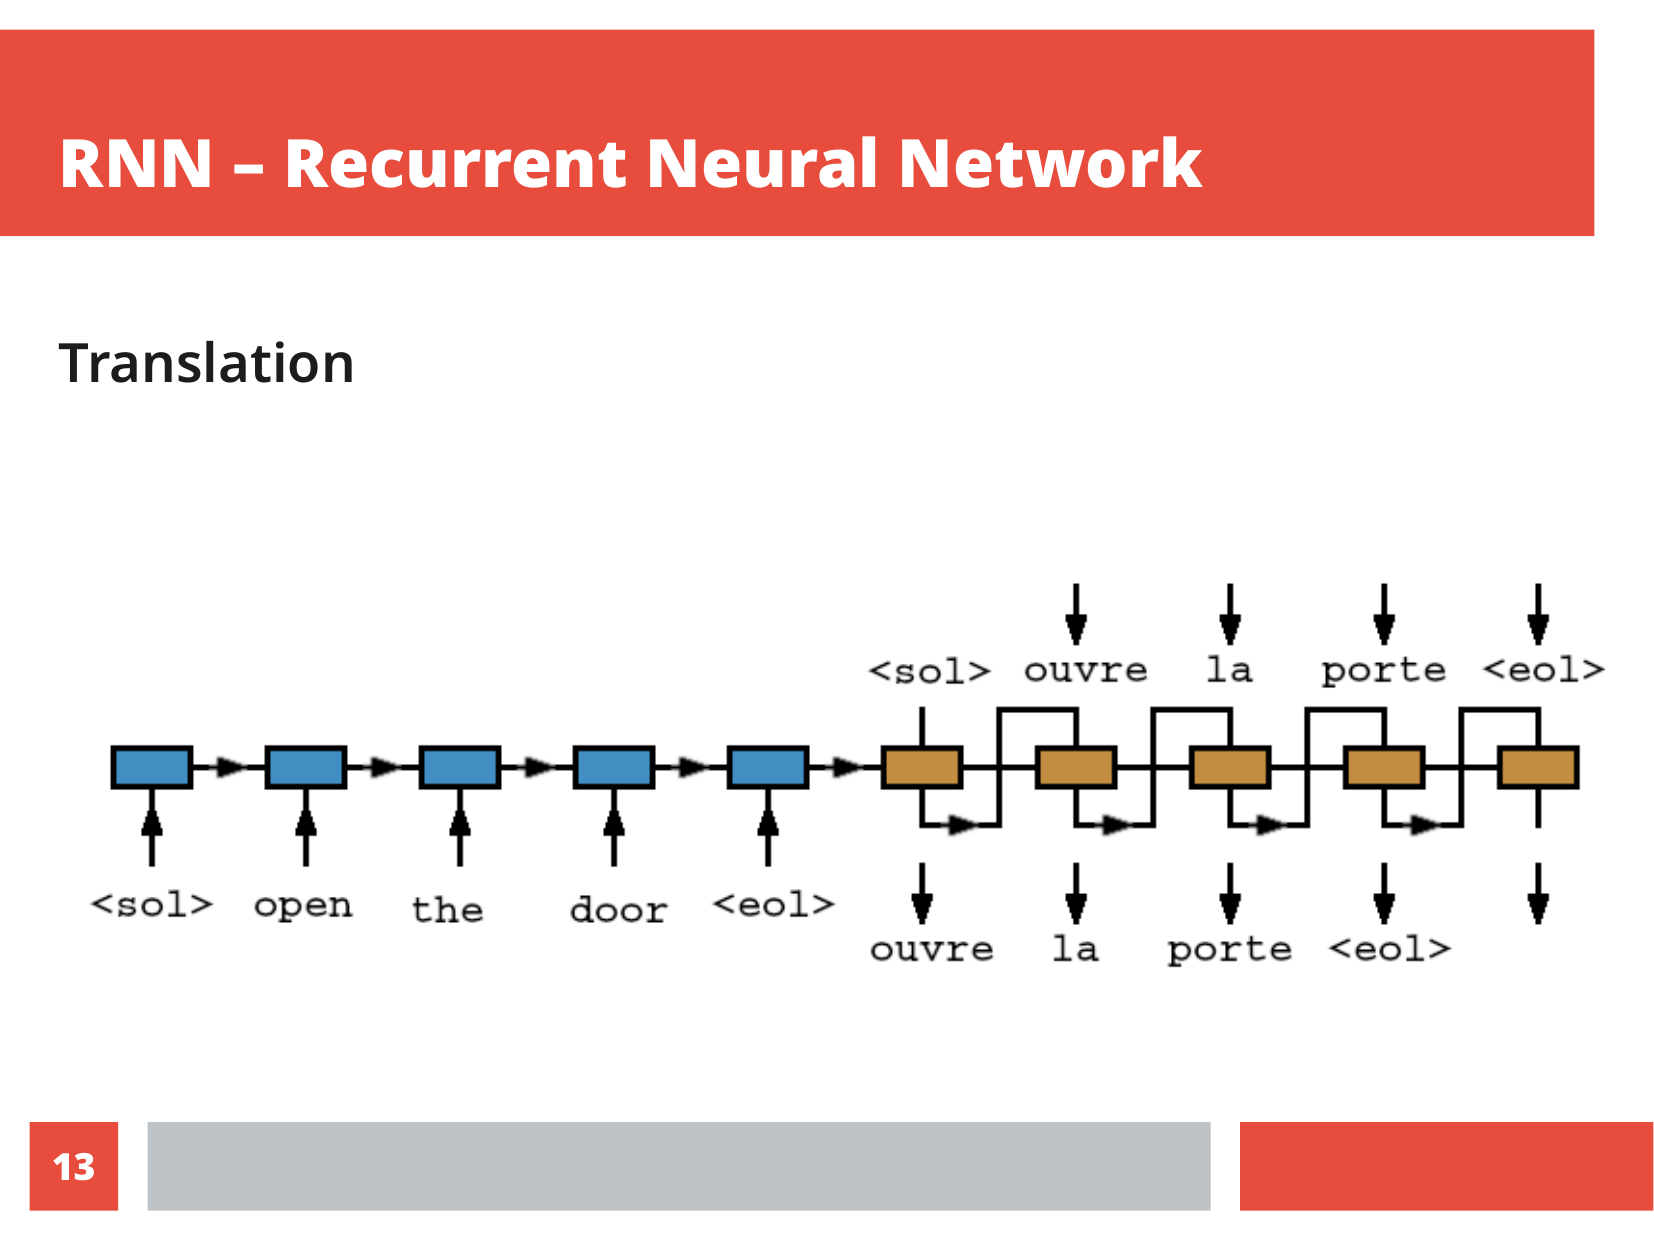

# RNN – Recurrent Neural Network
Translation
13